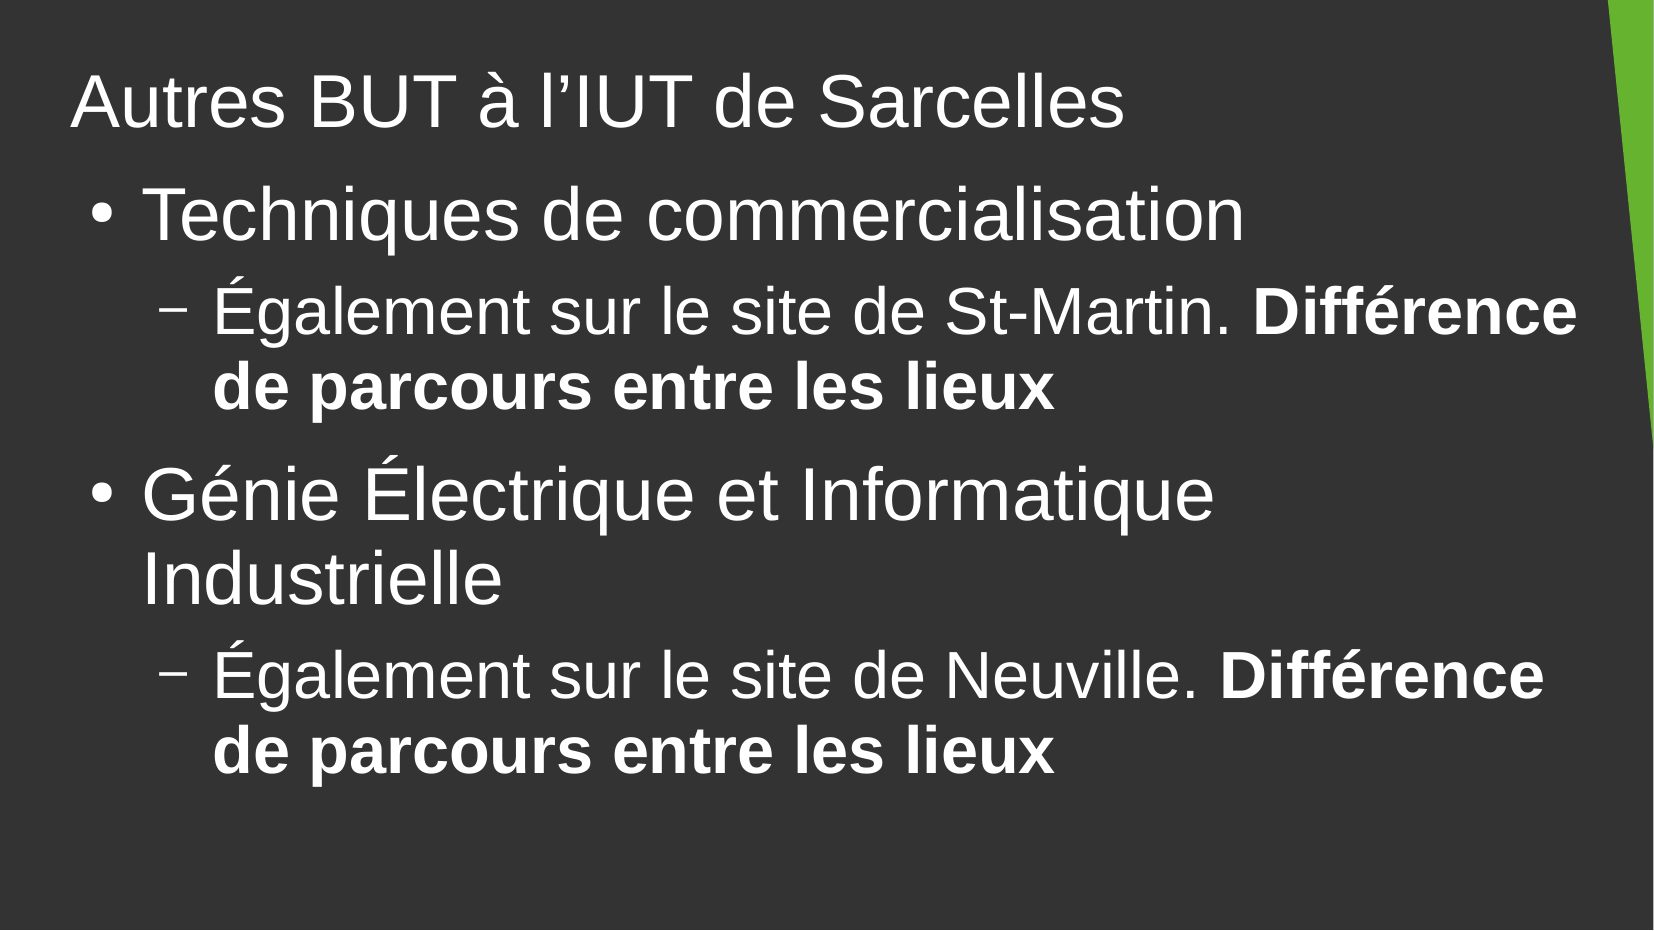

Autres BUT à l’IUT de Sarcelles
Techniques de commercialisation
Également sur le site de St-Martin. Différence de parcours entre les lieux
Génie Électrique et Informatique Industrielle
Également sur le site de Neuville. Différence de parcours entre les lieux
# Formations également proposées à Sarcelles :
B.U.T. Techniques de Commercialisation (TC)
Proposé également à Pontoise
Différence de parcours entre les deux lieux
B.U.T. Génie Électrique et Informatique Industrielle (GE2I)
Proposé également à Neuville-sur-Oise
Différence de parcours entre les deux lieux